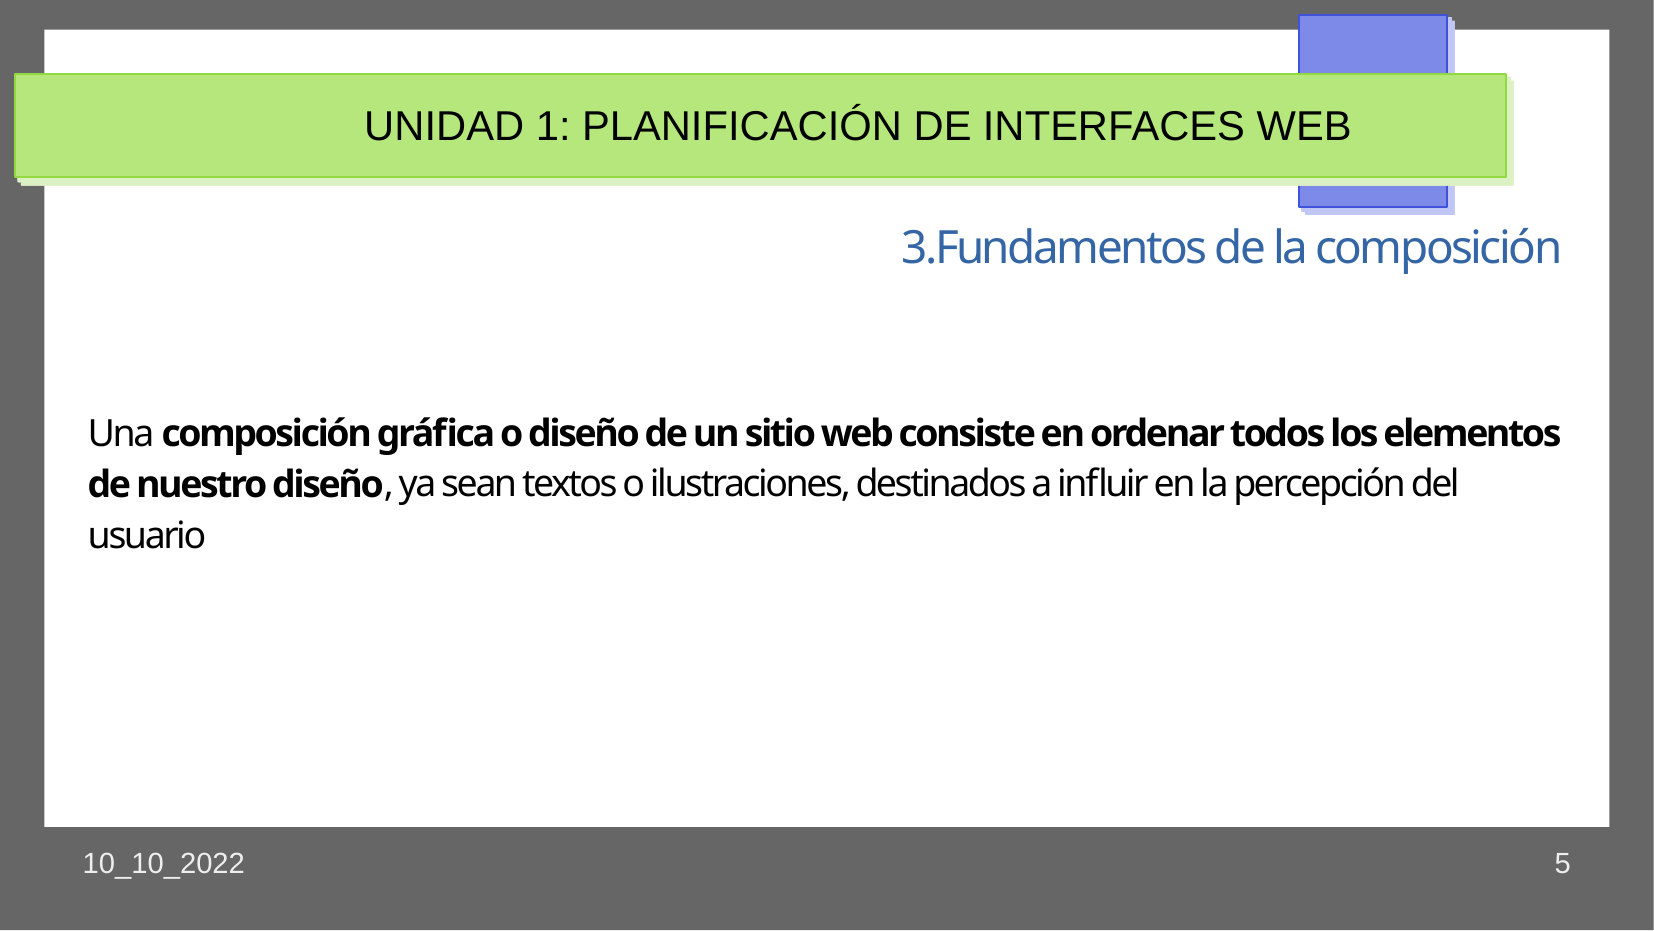

# UNIDAD 1: PLANIFICACIÓN DE INTERFACES WEB
3.Fundamentos de la composición
Una composición gráfica o diseño de un sitio web consiste en ordenar todos los elementos de nuestro diseño, ya sean textos o ilustraciones, destinados a influir en la percepción del usuario
10_10_2022
5